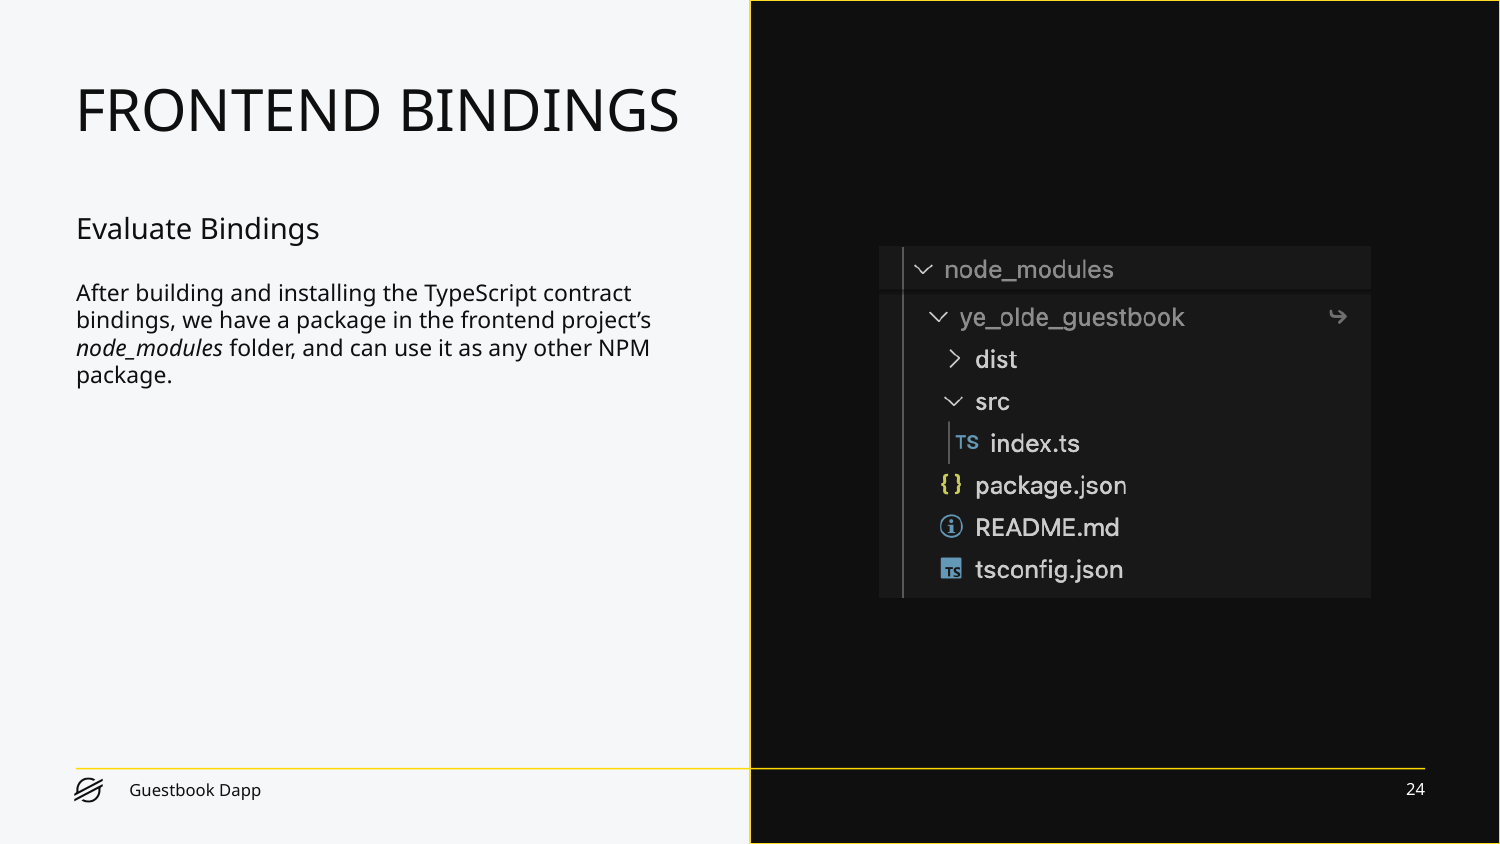

# FRONTEND BINDINGS
Evaluate Bindings
After building and installing the TypeScript contract bindings, we have a package in the frontend project’s node_modules folder, and can use it as any other NPM package.
Guestbook Dapp